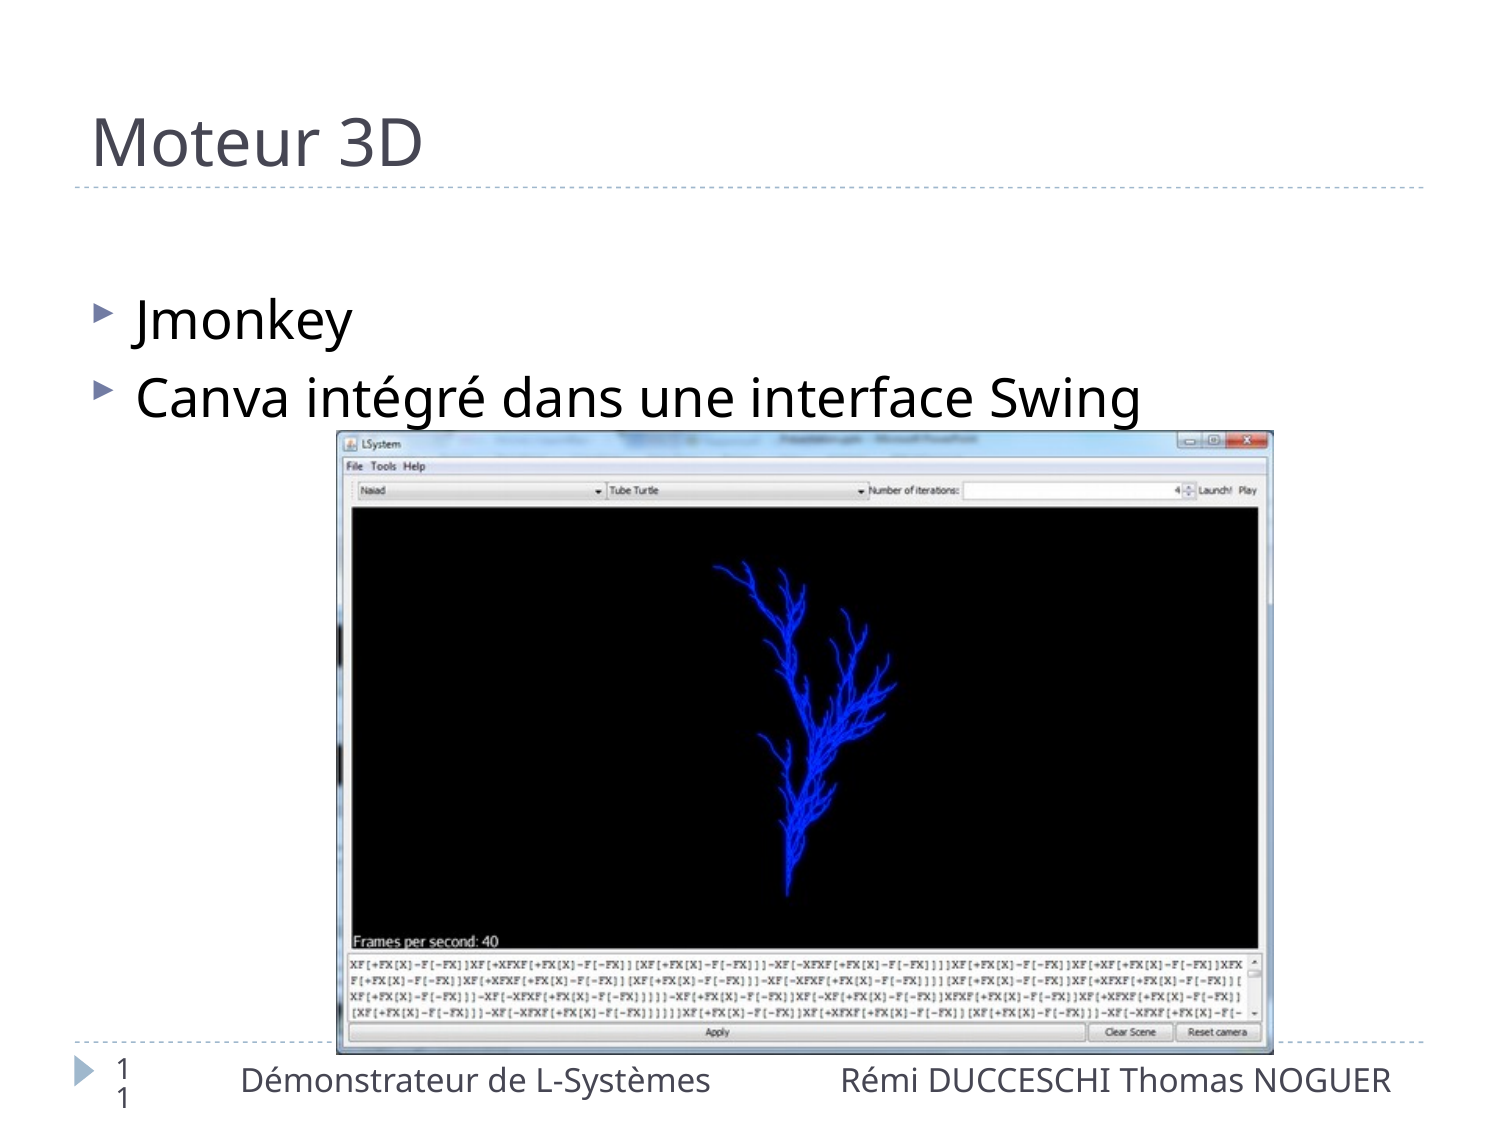

# Moteur 3D
Jmonkey
Canva intégré dans une interface Swing
Démonstrateur de L-Systèmes
Rémi DUCCESCHI Thomas NOGUER